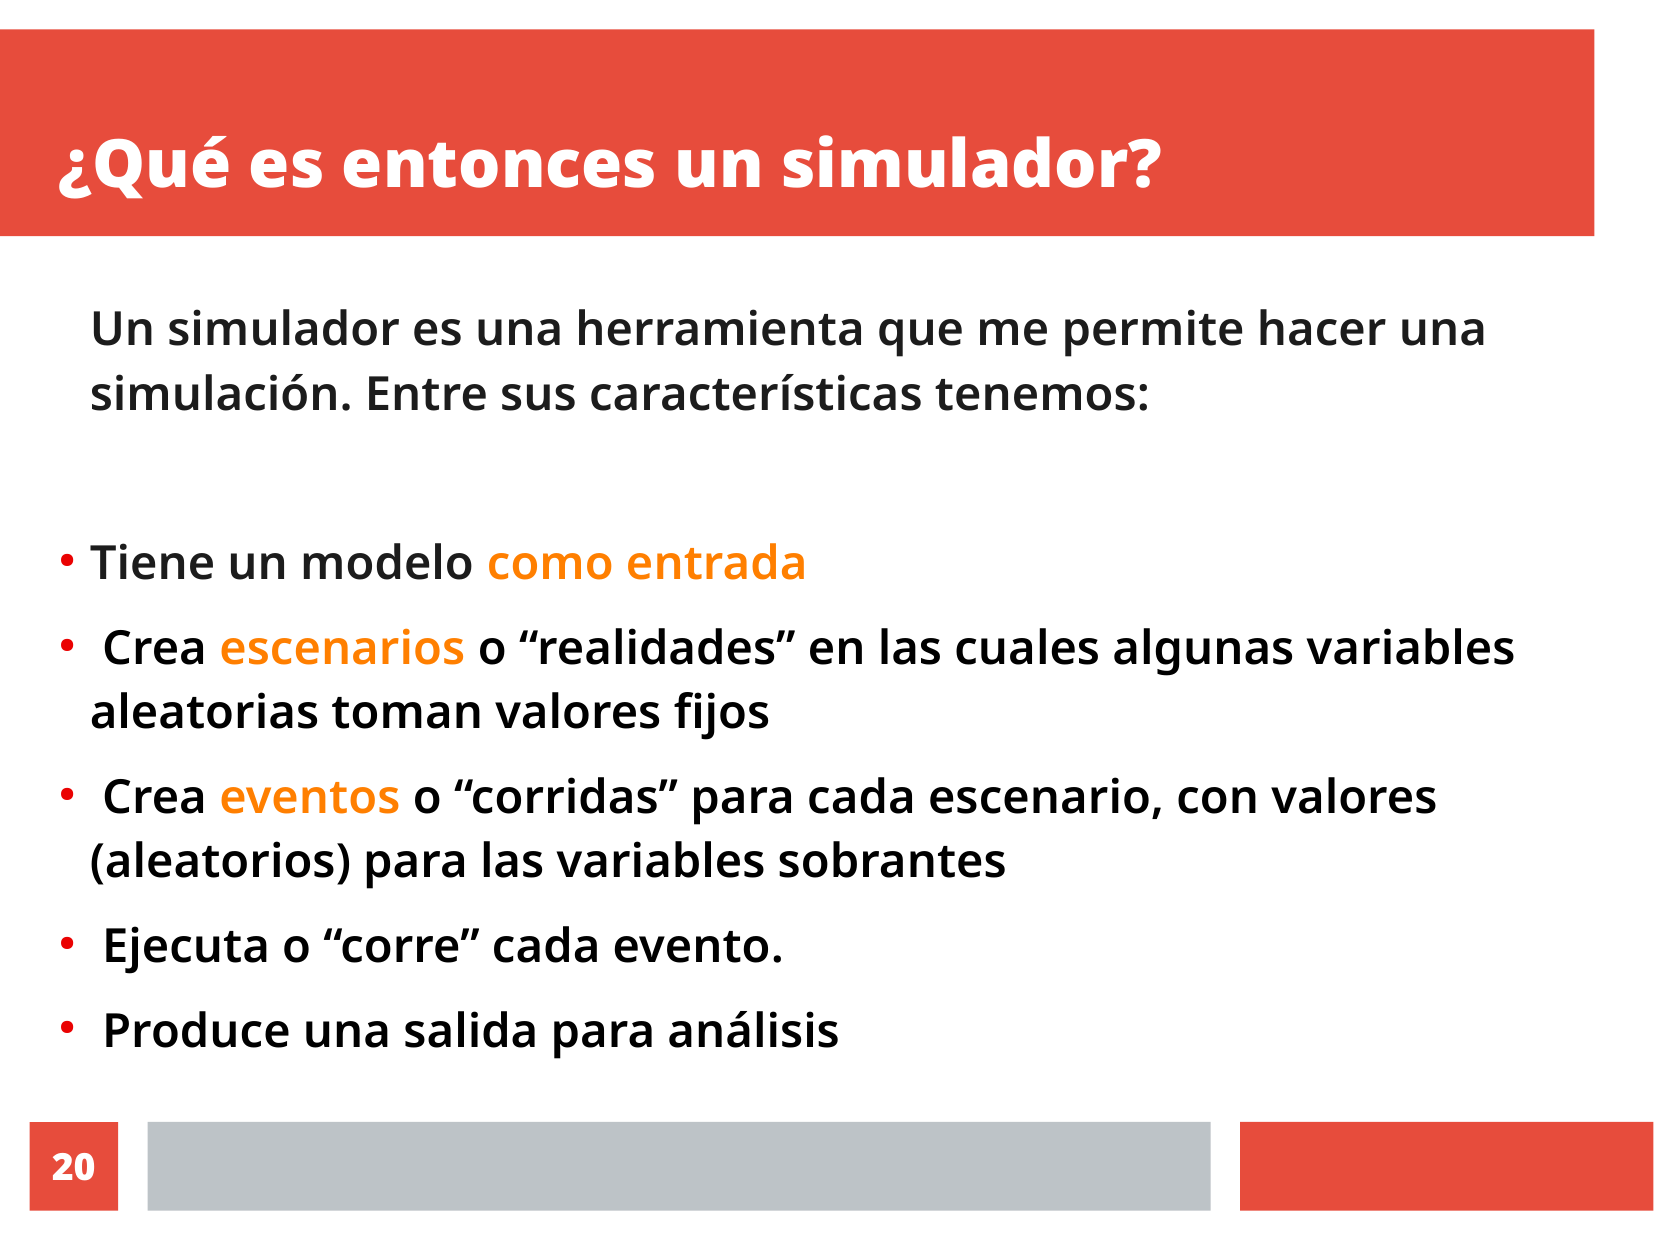

# ¿Qué es entonces un simulador?
Un simulador es una herramienta que me permite hacer una simulación. Entre sus características tenemos:
Tiene un modelo como entrada
 Crea escenarios o “realidades” en las cuales algunas variables aleatorias toman valores fijos
 Crea eventos o “corridas” para cada escenario, con valores (aleatorios) para las variables sobrantes
 Ejecuta o “corre” cada evento.
 Produce una salida para análisis
20